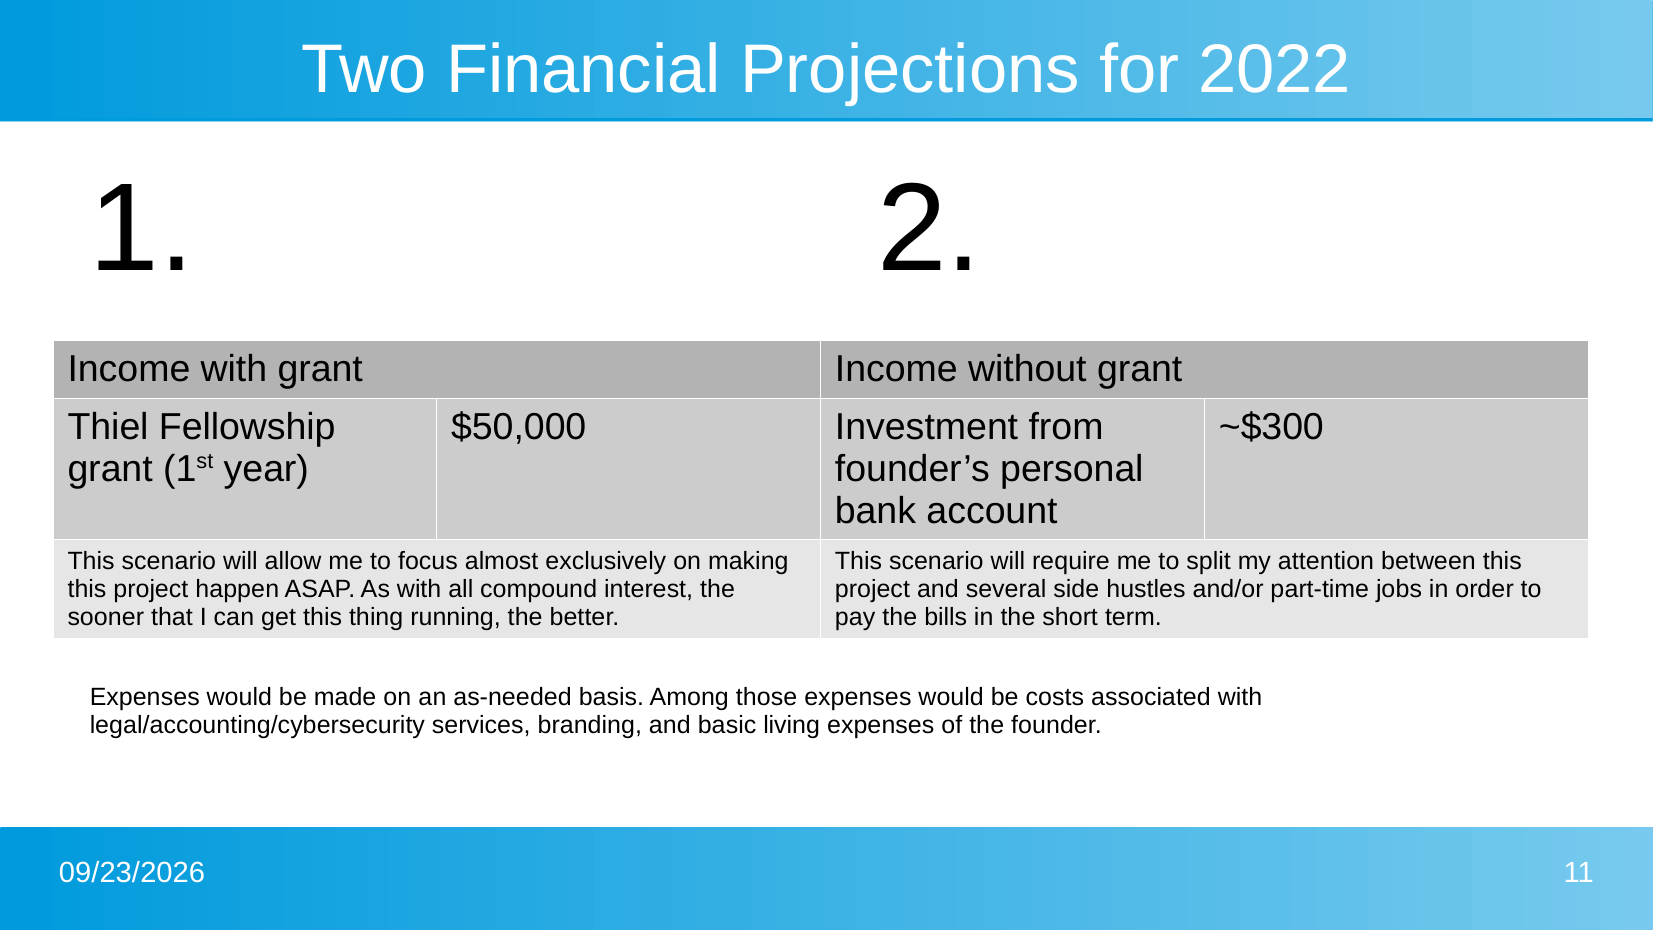

# Two Financial Projections for 2022
1.
2.
| Income with grant | | Income without grant | |
| --- | --- | --- | --- |
| Thiel Fellowship grant (1st year) | $50,000 | Investment from founder’s personal bank account | ~$300 |
| This scenario will allow me to focus almost exclusively on making this project happen ASAP. As with all compound interest, the sooner that I can get this thing running, the better. | | This scenario will require me to split my attention between this project and several side hustles and/or part-time jobs in order to pay the bills in the short term. | |
Expenses would be made on an as-needed basis. Among those expenses would be costs associated with legal/accounting/cybersecurity services, branding, and basic living expenses of the founder.
11